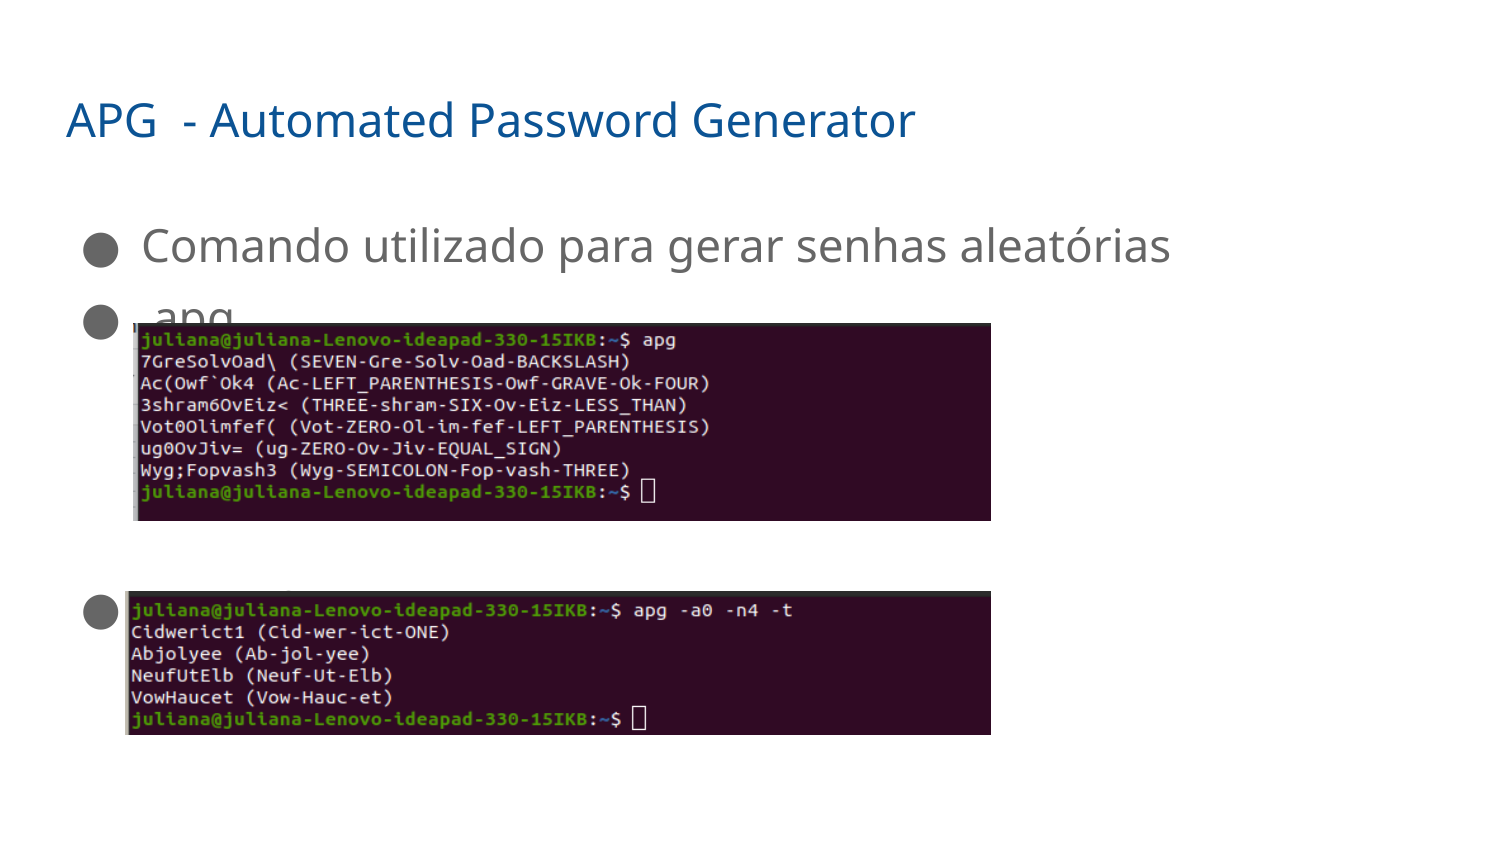

# APG - Automated Password Generator
Comando utilizado para gerar senhas aleatórias
 apg
apg -a0 -n4 -t